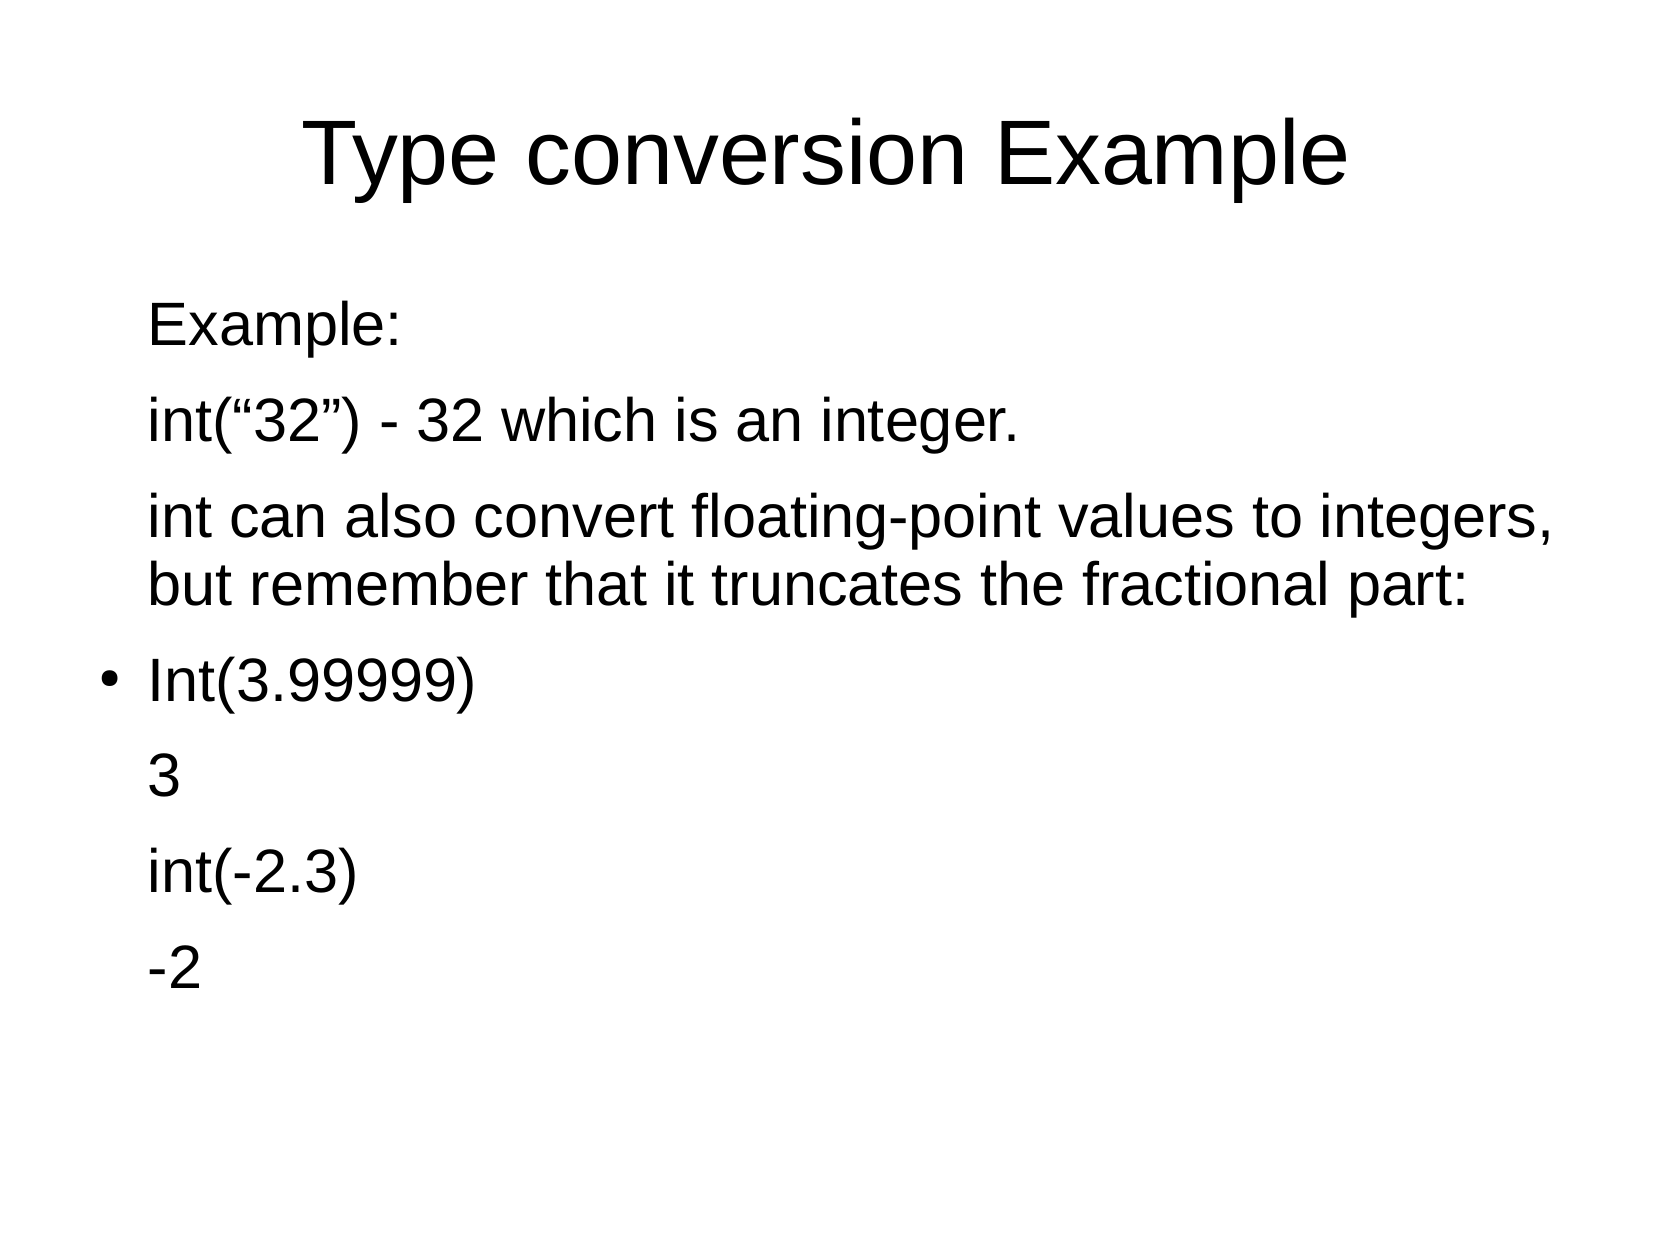

# Type conversion Example
Example:
int(“32”) - 32 which is an integer.
int can also convert floating-point values to integers, but remember that it truncates the fractional part:
Int(3.99999)
3
int(-2.3)
-2